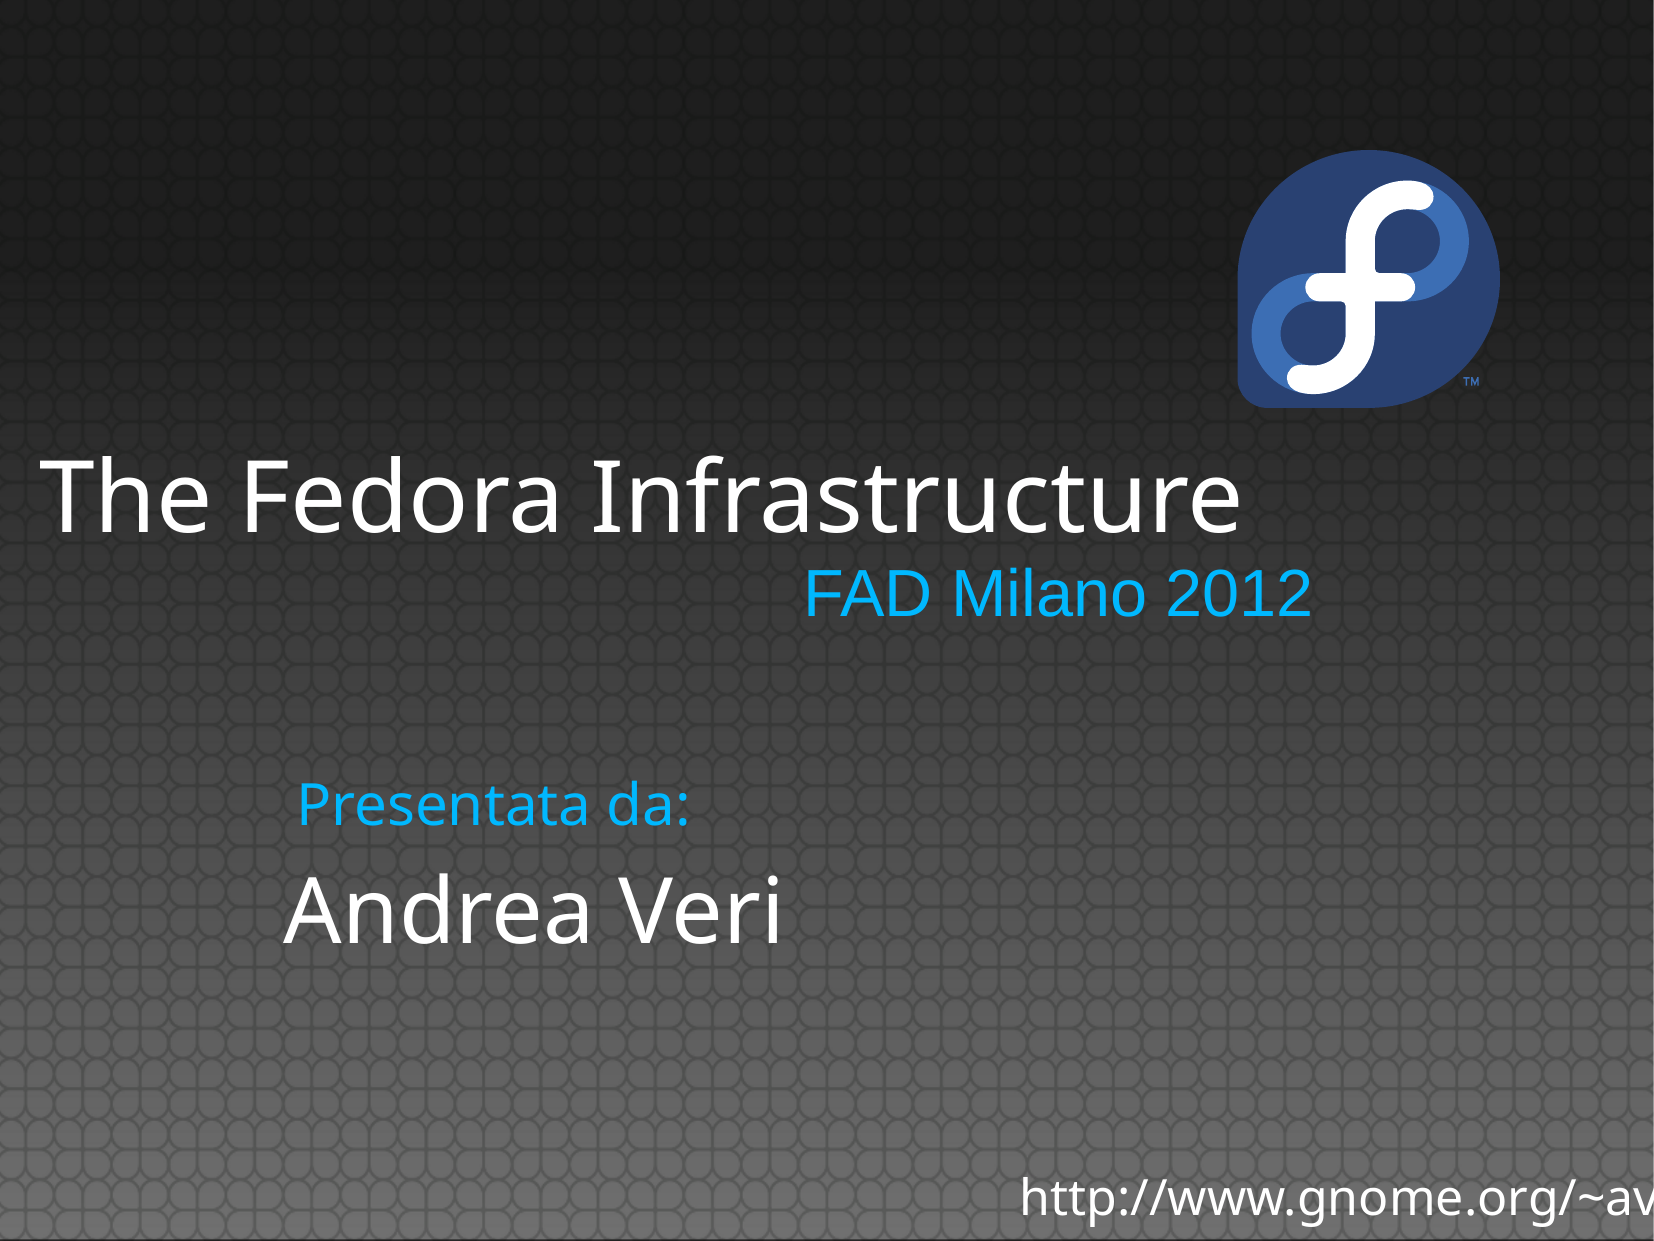

The Fedora Infrastructure
 FAD Milano 2012
Presentata da:
Andrea Veri
http://www.gnome.org/~av